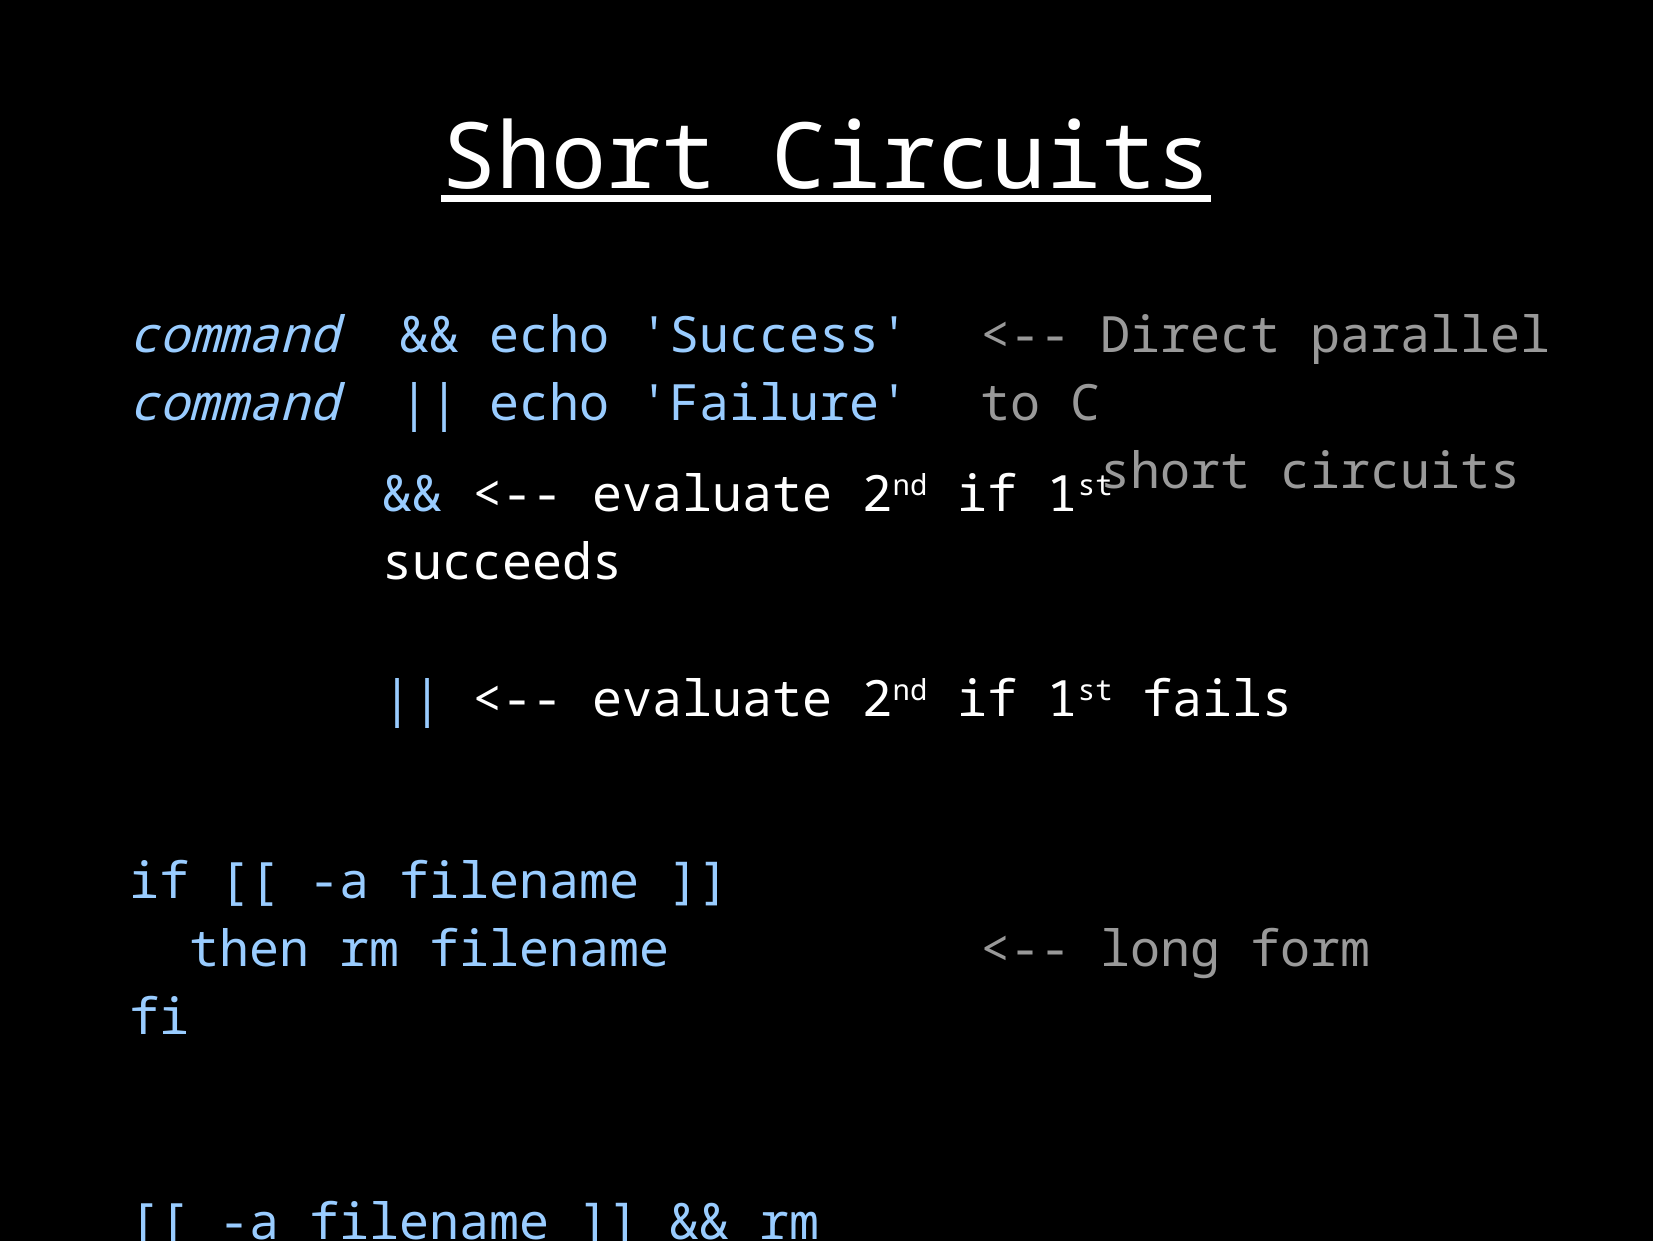

# Short Circuits
| command && echo 'Success' command || echo 'Failure' if [[ -a filename ]] then rm filename fi [[ -a filename ]] && rm filename | <-- Direct parallel to C short circuits <-- long form <-- Alternate form |
| --- | --- |
&& <-- evaluate 2nd if 1st succeeds
|| <-- evaluate 2nd if 1st fails